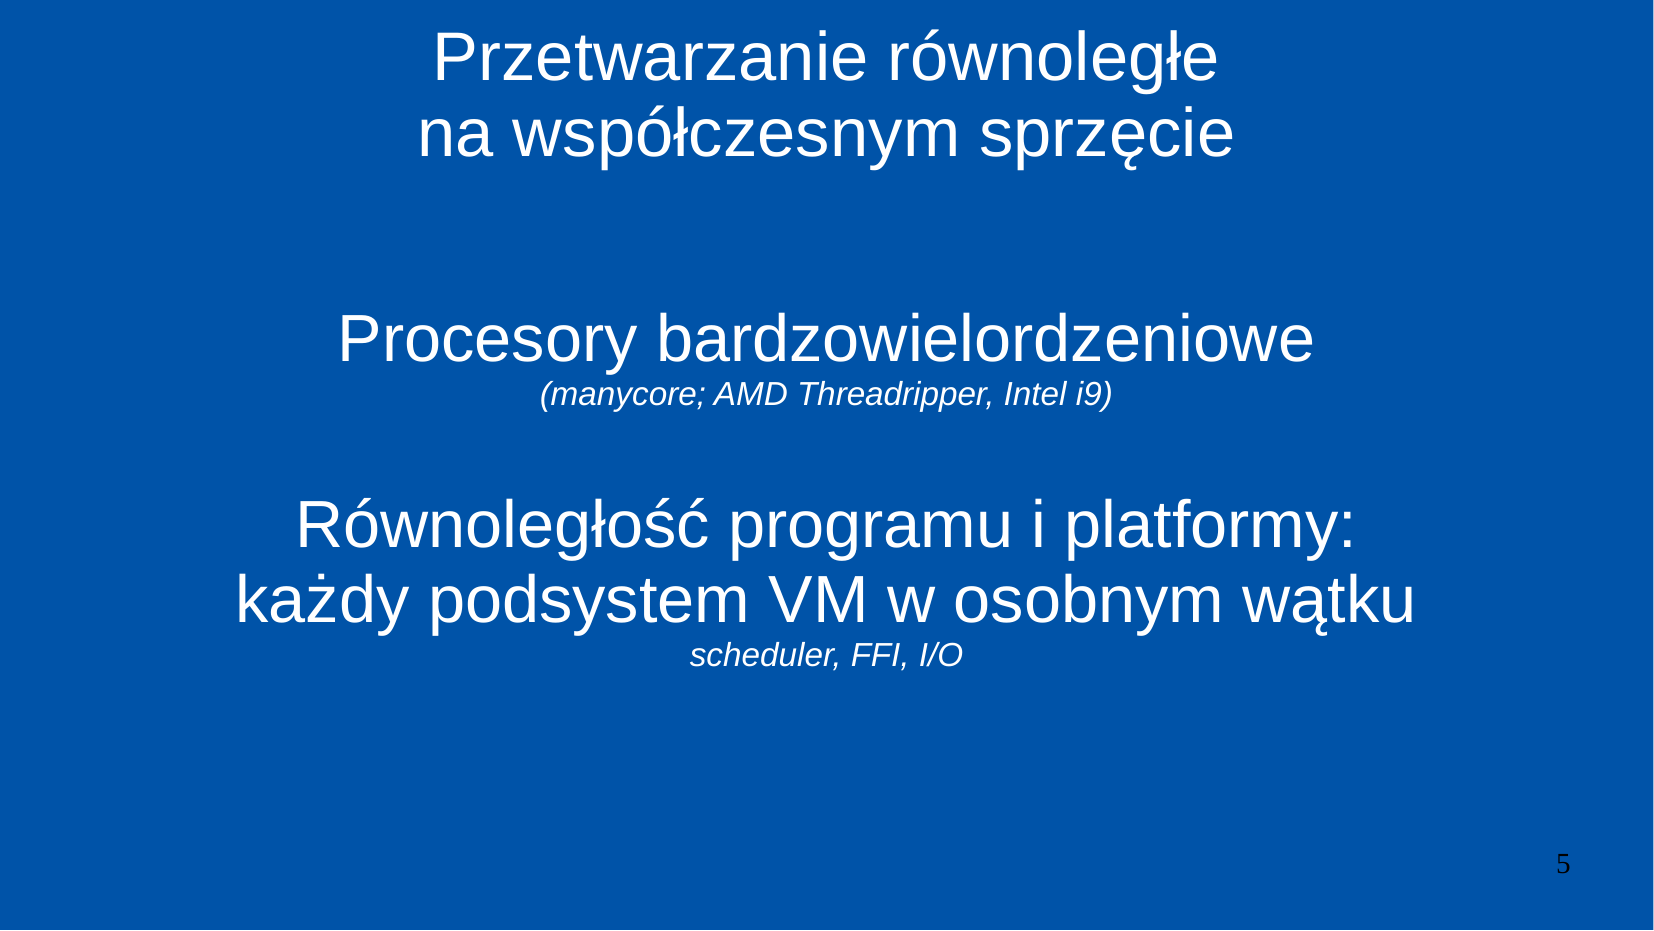

# Przetwarzanie równoległe na współczesnym sprzęcie
Procesory bardzowielordzeniowe
(manycore; AMD Threadripper, Intel i9)
Równoległość programu i platformy:
każdy podsystem VM w osobnym wątku
scheduler, FFI, I/O
5